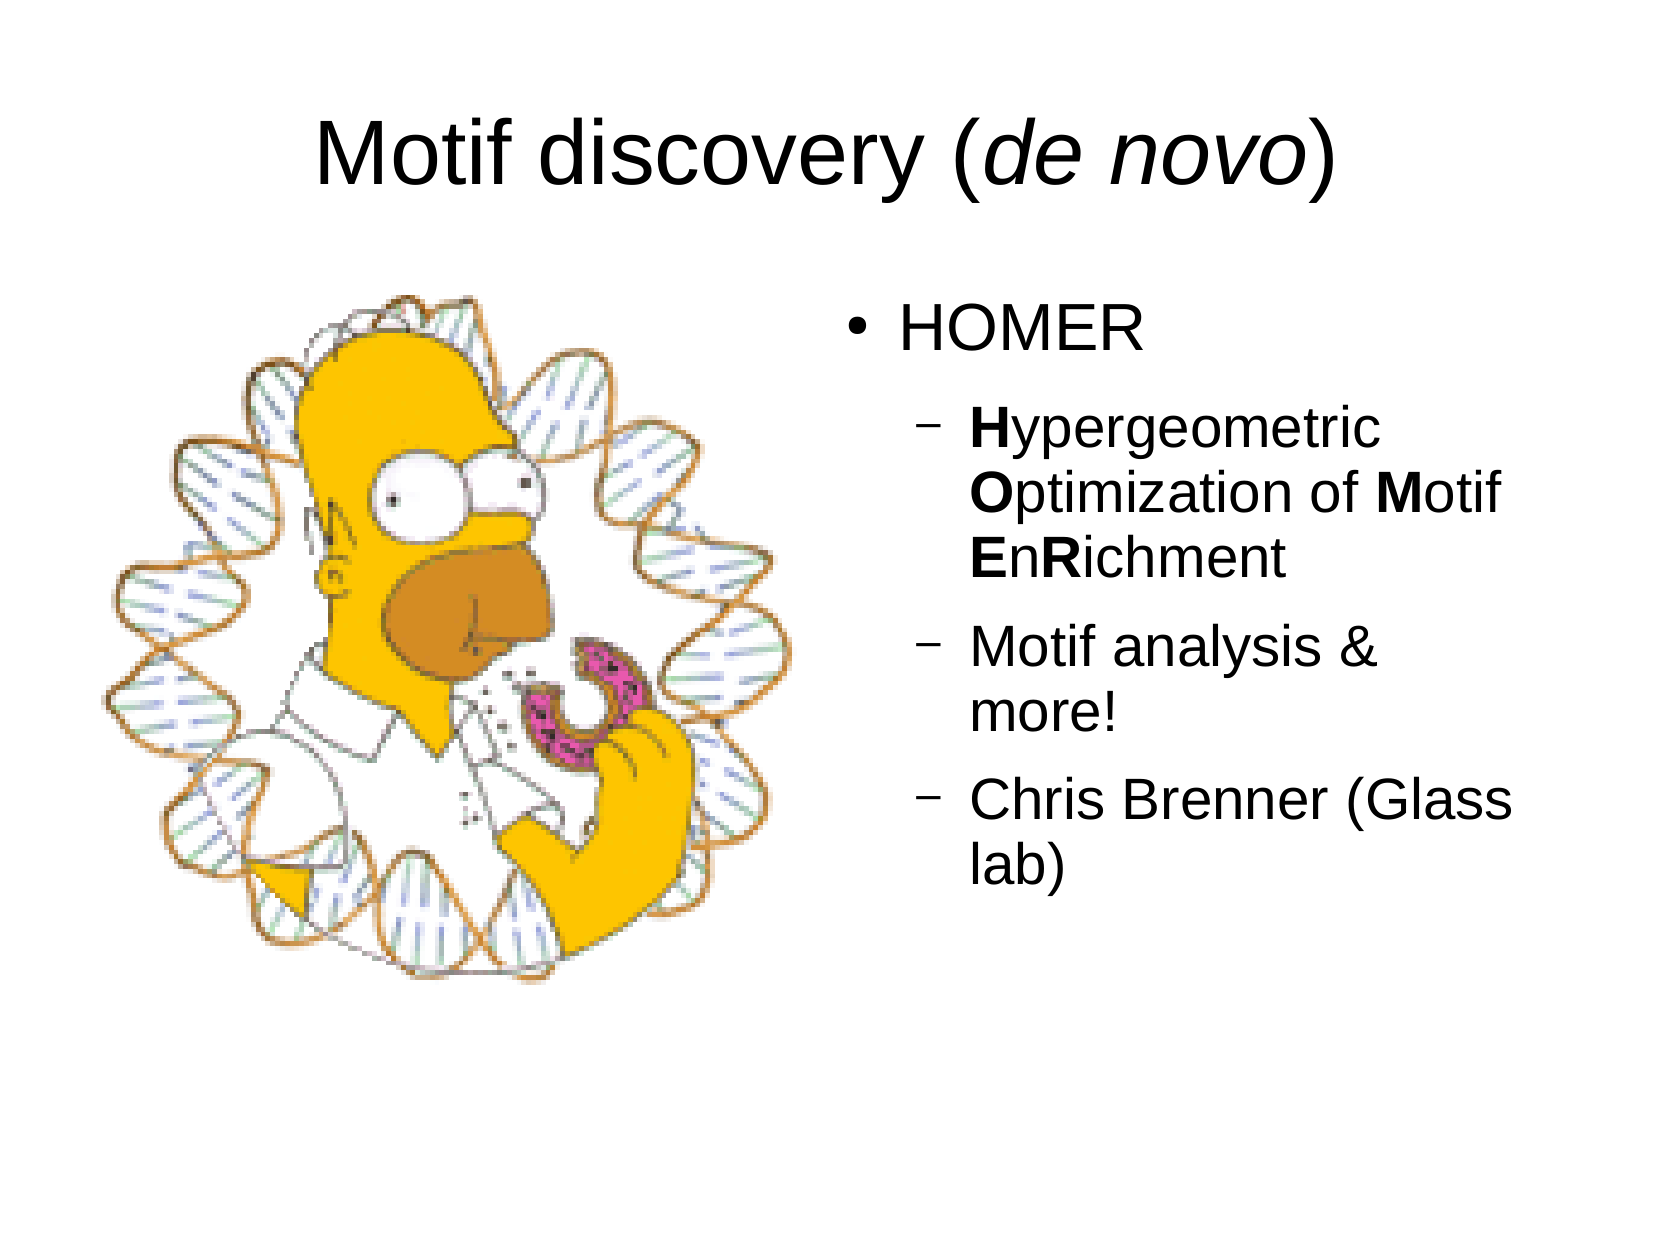

# Motif discovery (de novo)
HOMER
Hypergeometric Optimization of Motif EnRichment
Motif analysis & more!
Chris Brenner (Glass lab)